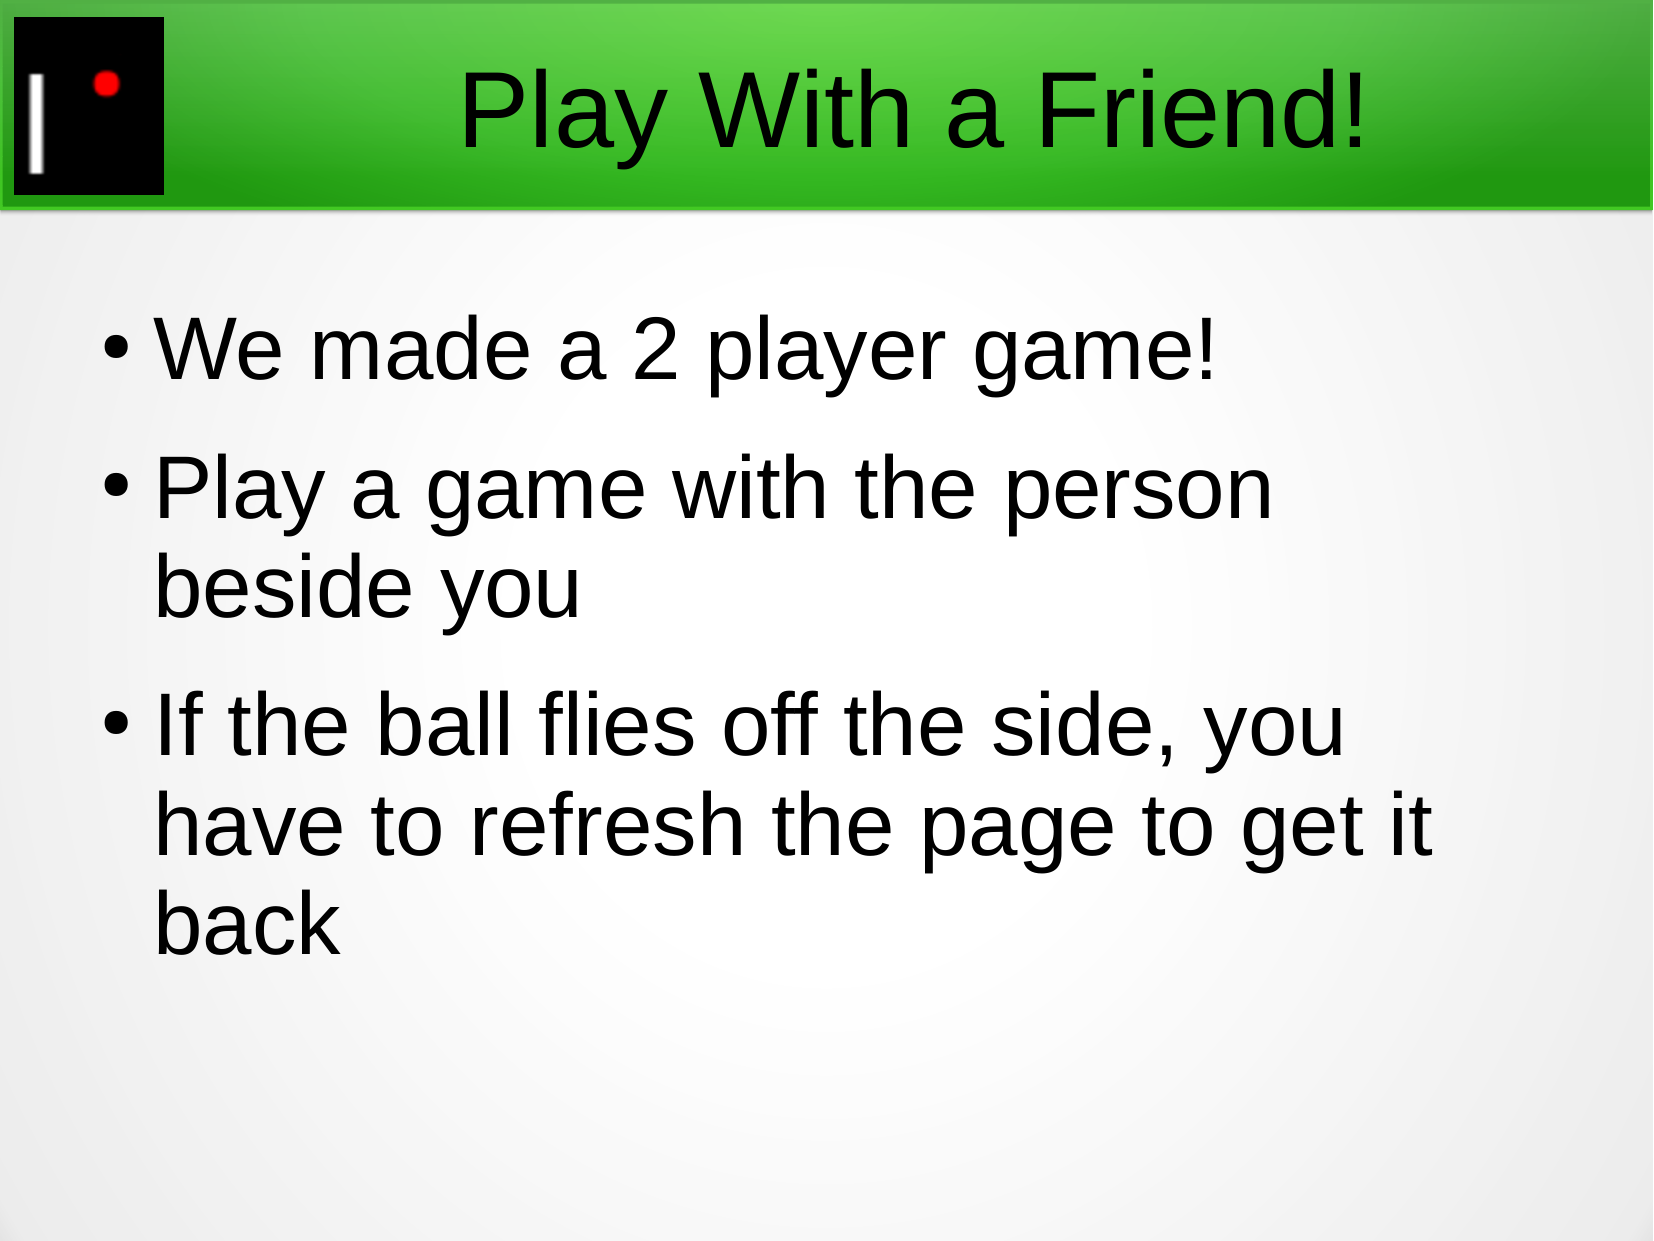

# Play With a Friend!
We made a 2 player game!
Play a game with the person beside you
If the ball flies off the side, you have to refresh the page to get it back